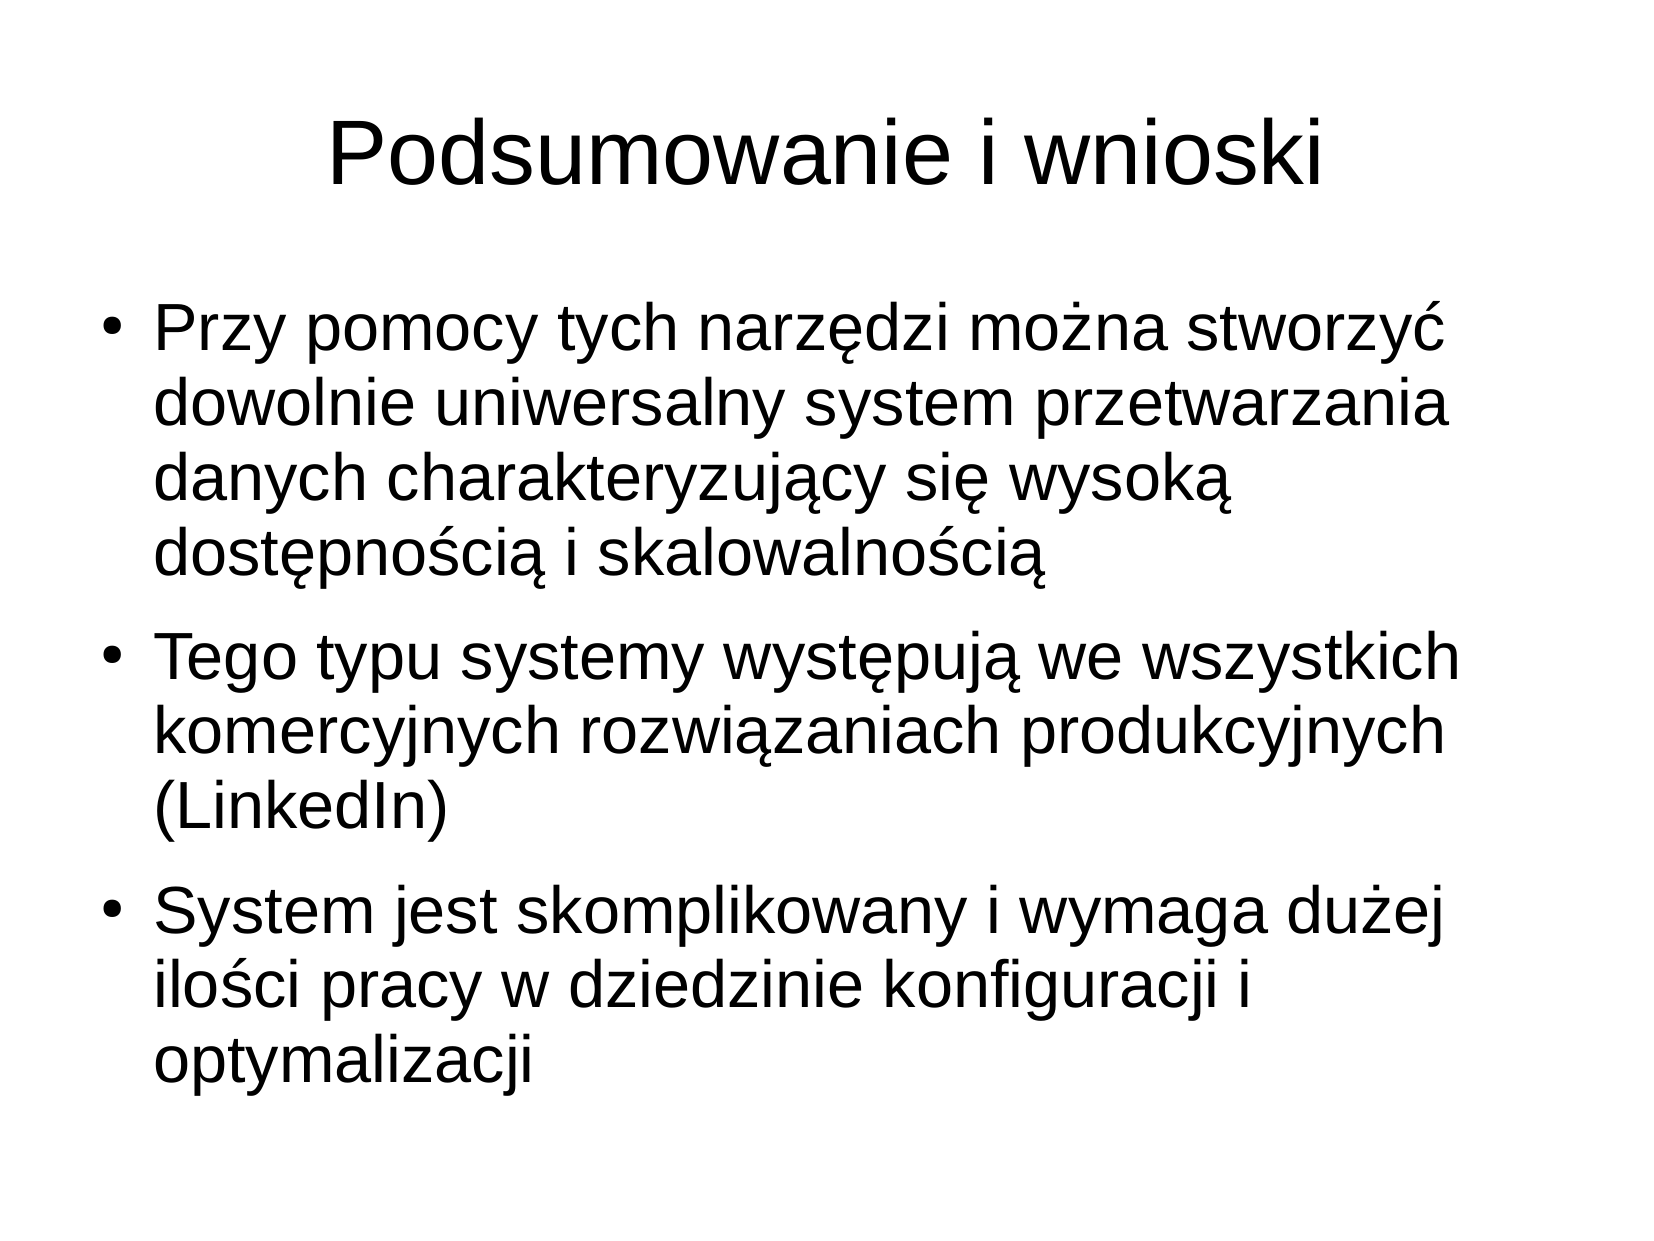

# Podsumowanie i wnioski
Przy pomocy tych narzędzi można stworzyć dowolnie uniwersalny system przetwarzania danych charakteryzujący się wysoką dostępnością i skalowalnością
Tego typu systemy występują we wszystkich komercyjnych rozwiązaniach produkcyjnych (LinkedIn)
System jest skomplikowany i wymaga dużej ilości pracy w dziedzinie konfiguracji i optymalizacji